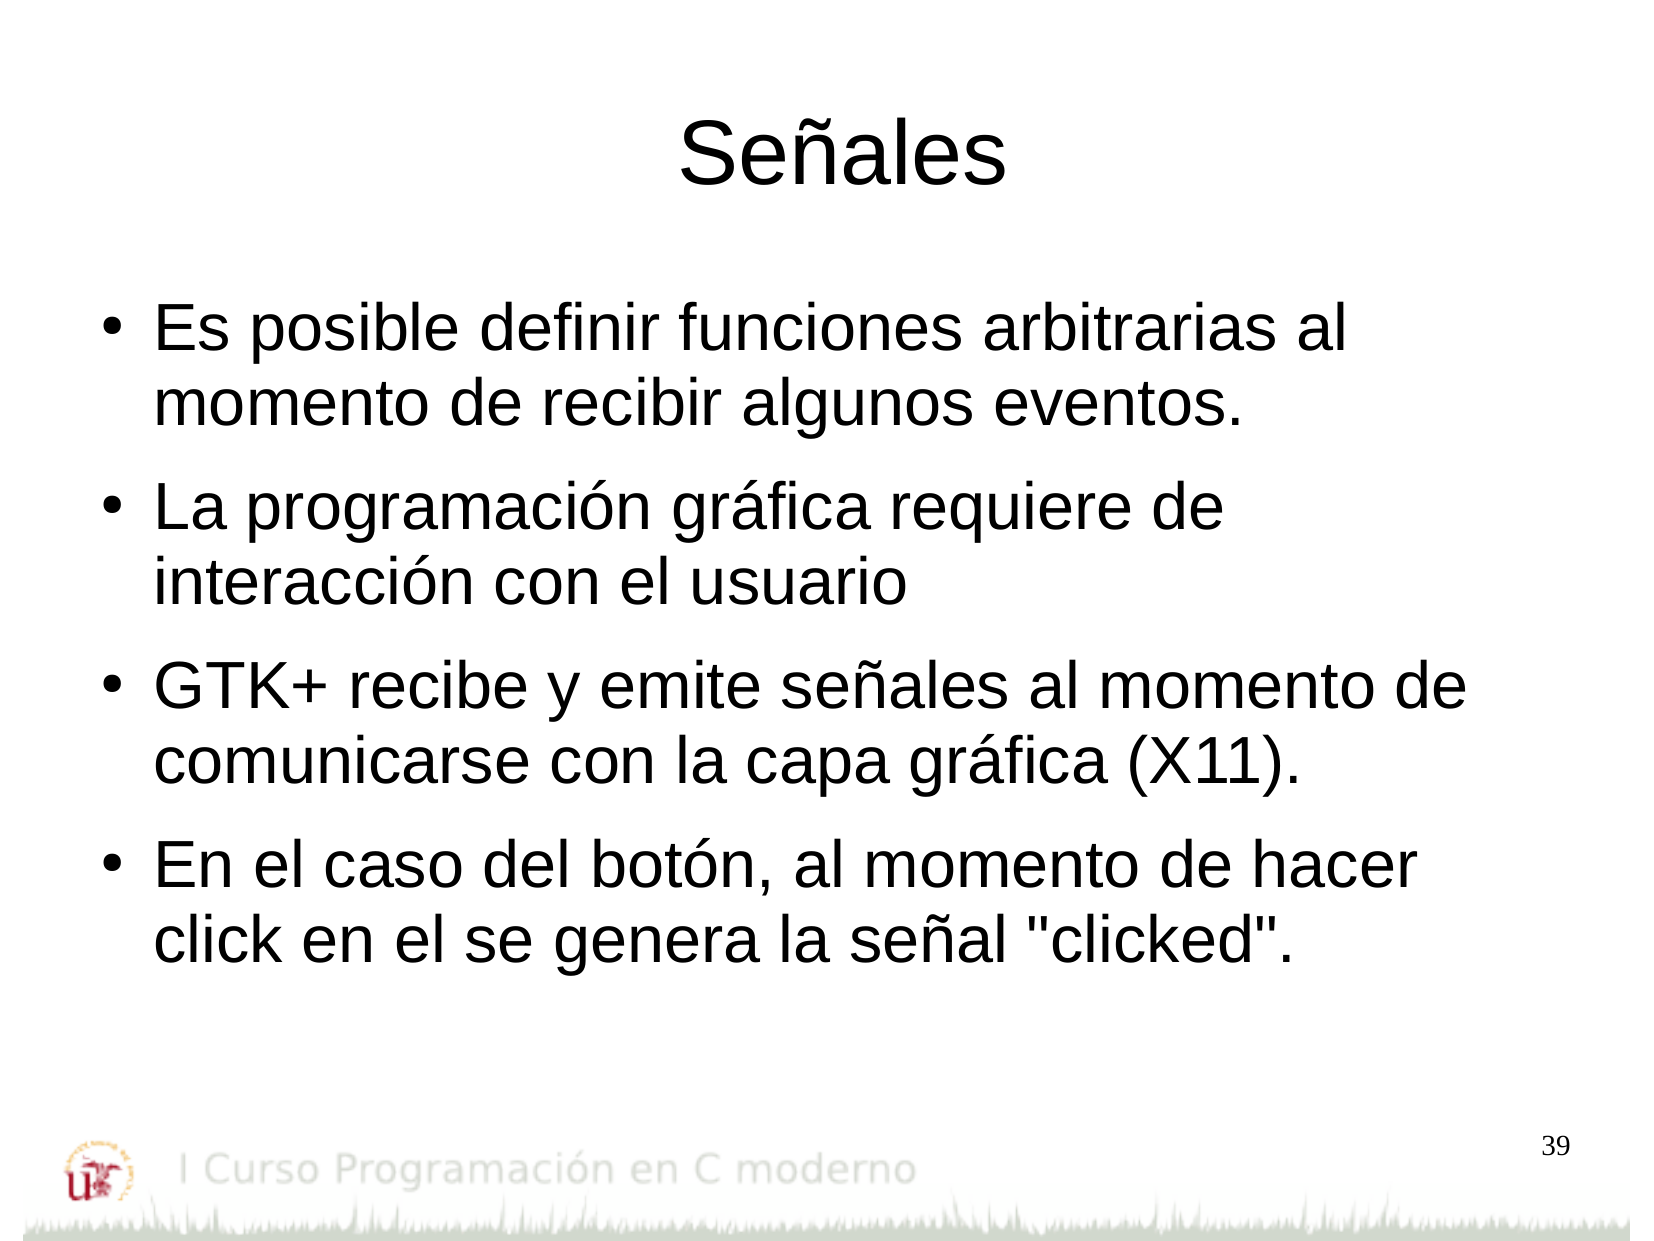

# Señales
Es posible definir funciones arbitrarias al momento de recibir algunos eventos.
La programación gráfica requiere de interacción con el usuario
GTK+ recibe y emite señales al momento de comunicarse con la capa gráfica (X11).
En el caso del botón, al momento de hacer click en el se genera la señal "clicked".
39